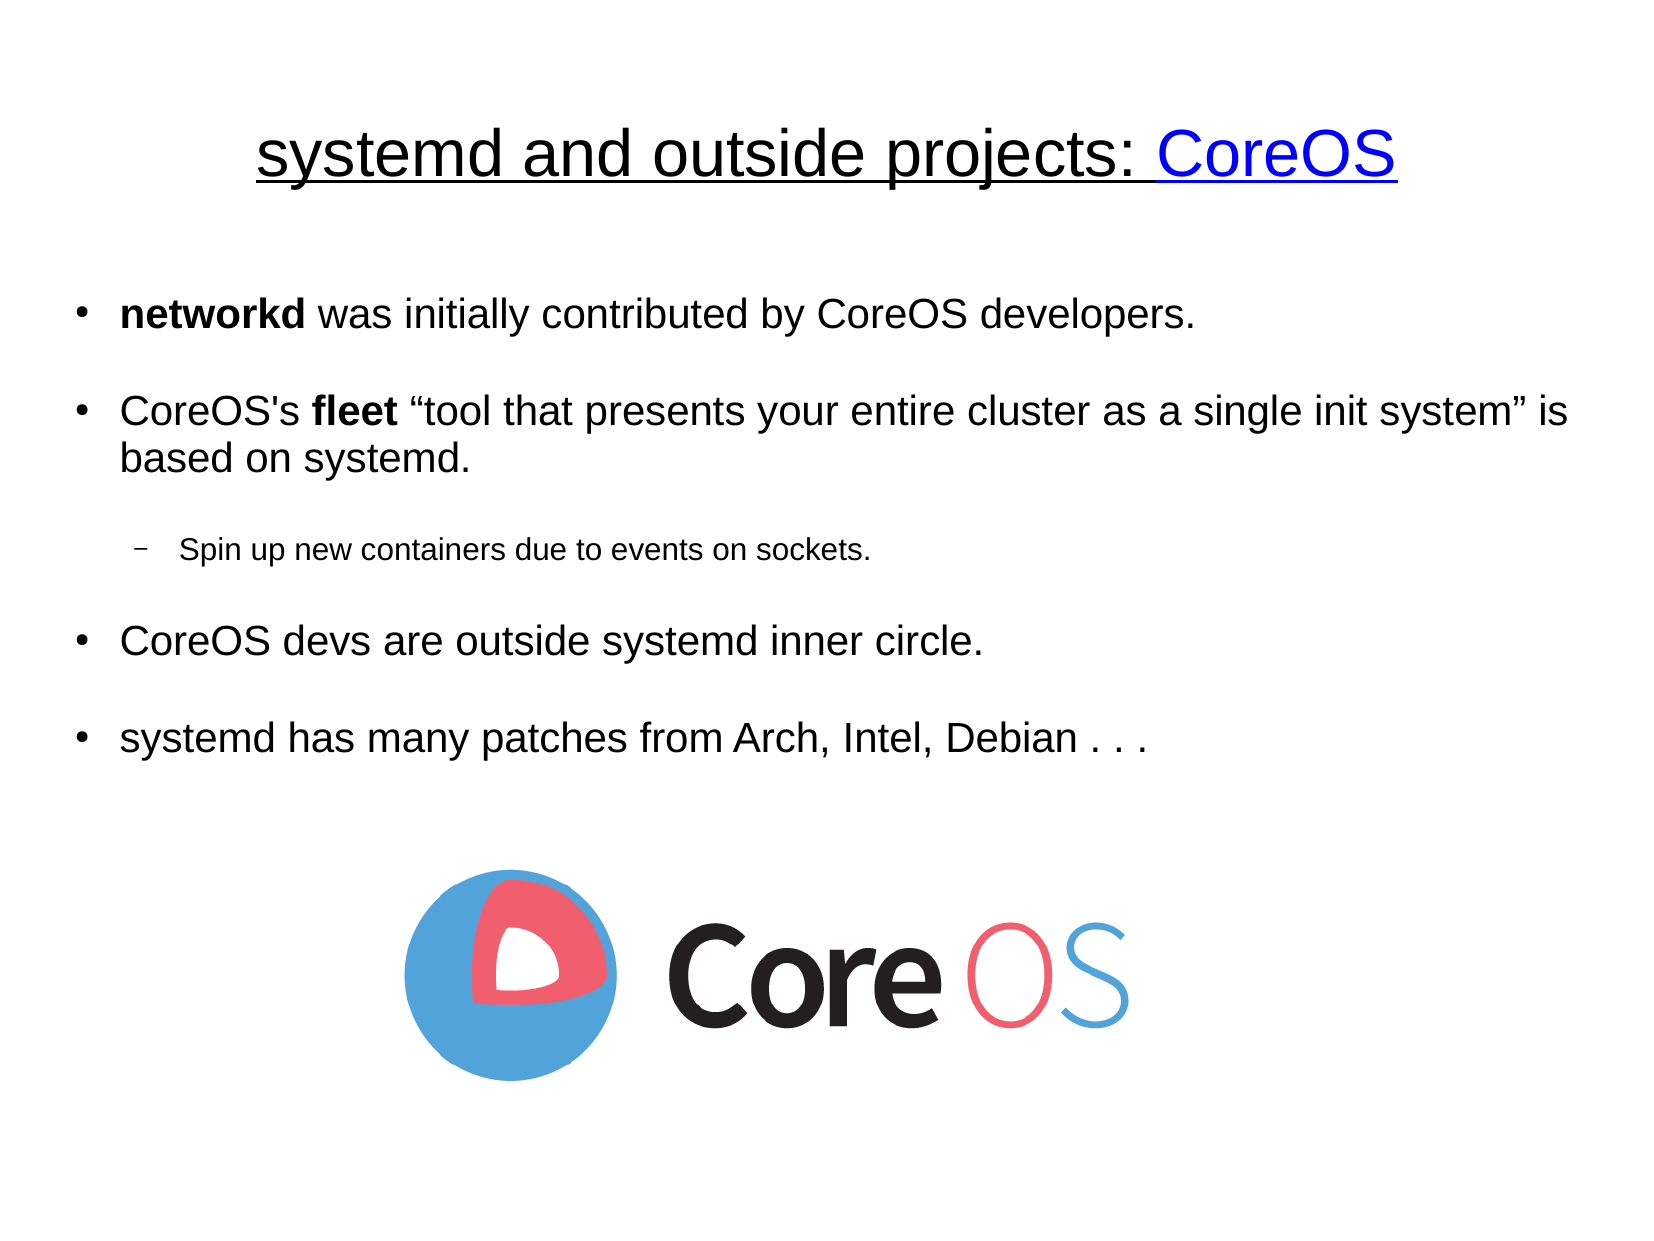

# systemd and outside projects: CoreOS
networkd was initially contributed by CoreOS developers.
CoreOS's fleet “tool that presents your entire cluster as a single init system” is based on systemd.
Spin up new containers due to events on sockets.
CoreOS devs are outside systemd inner circle.
systemd has many patches from Arch, Intel, Debian . . .